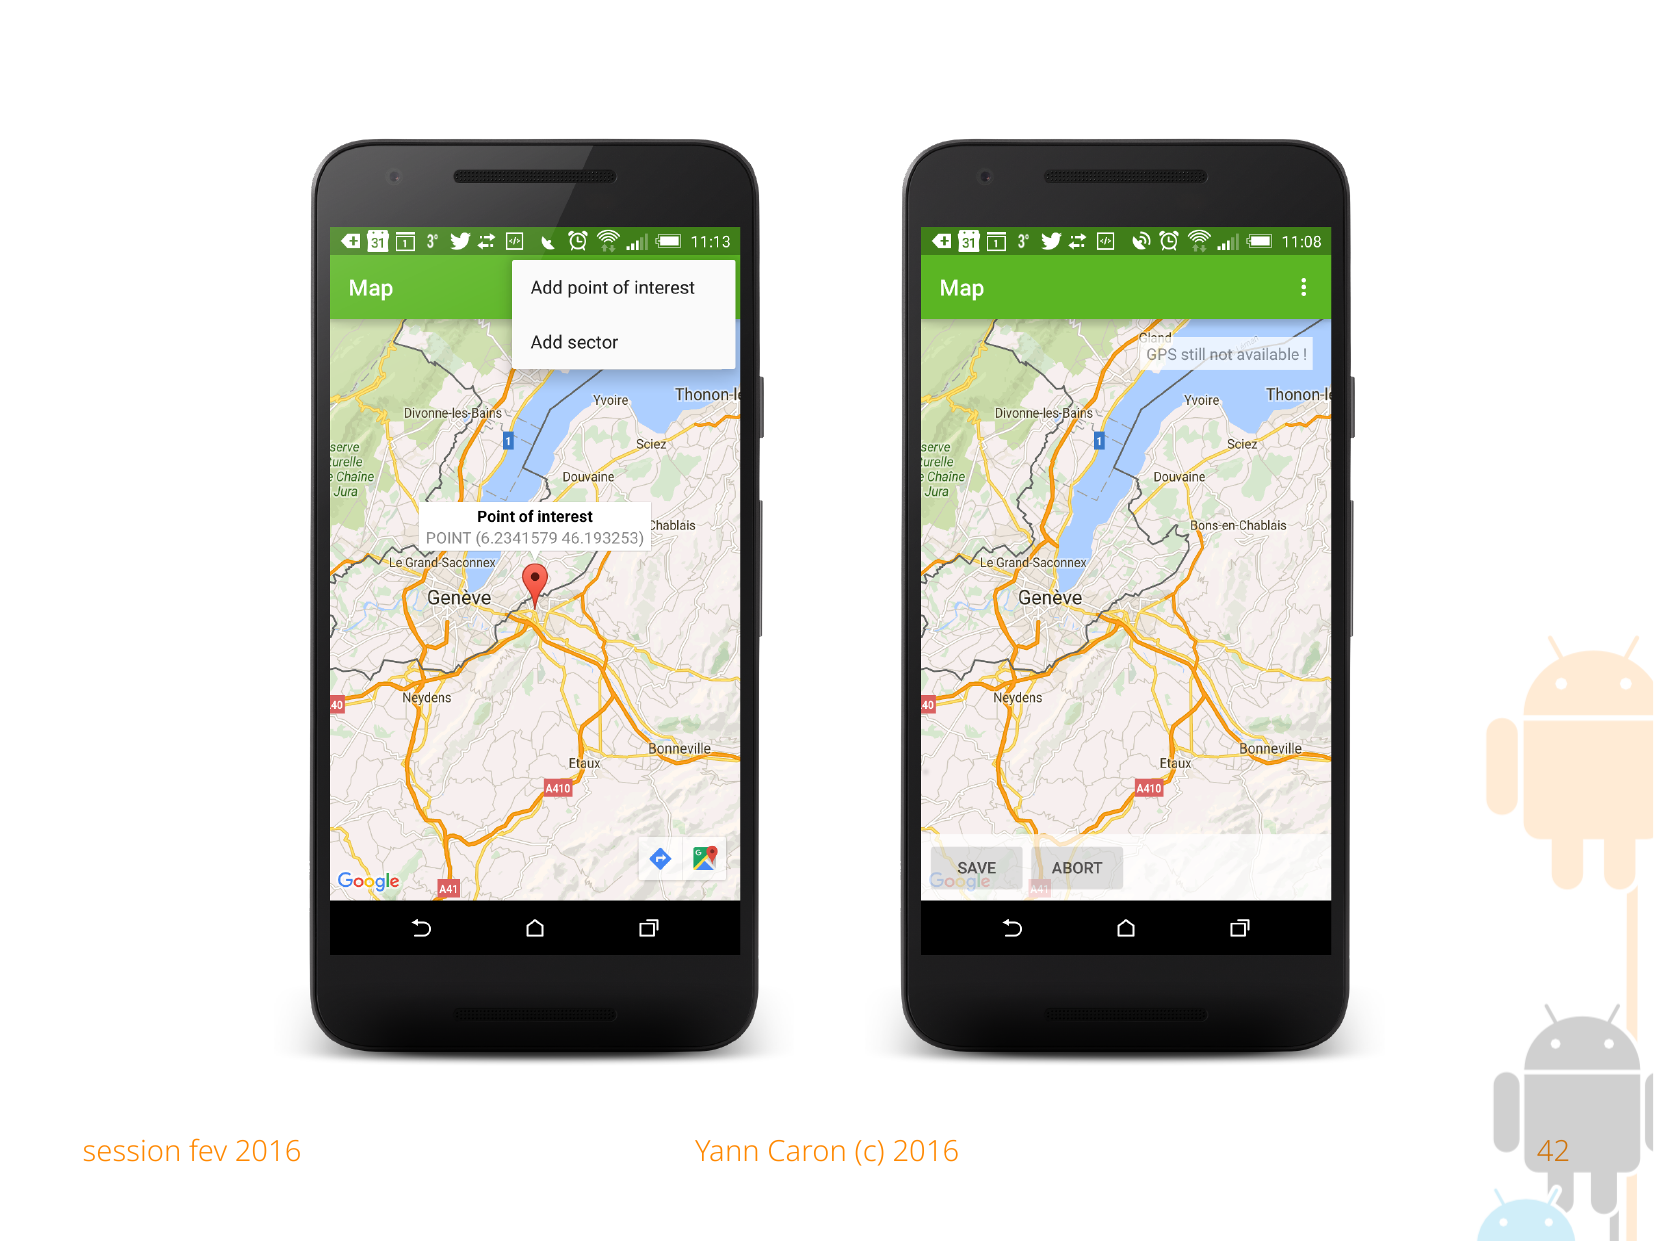

session fev 2016
Yann Caron (c) 2016
42